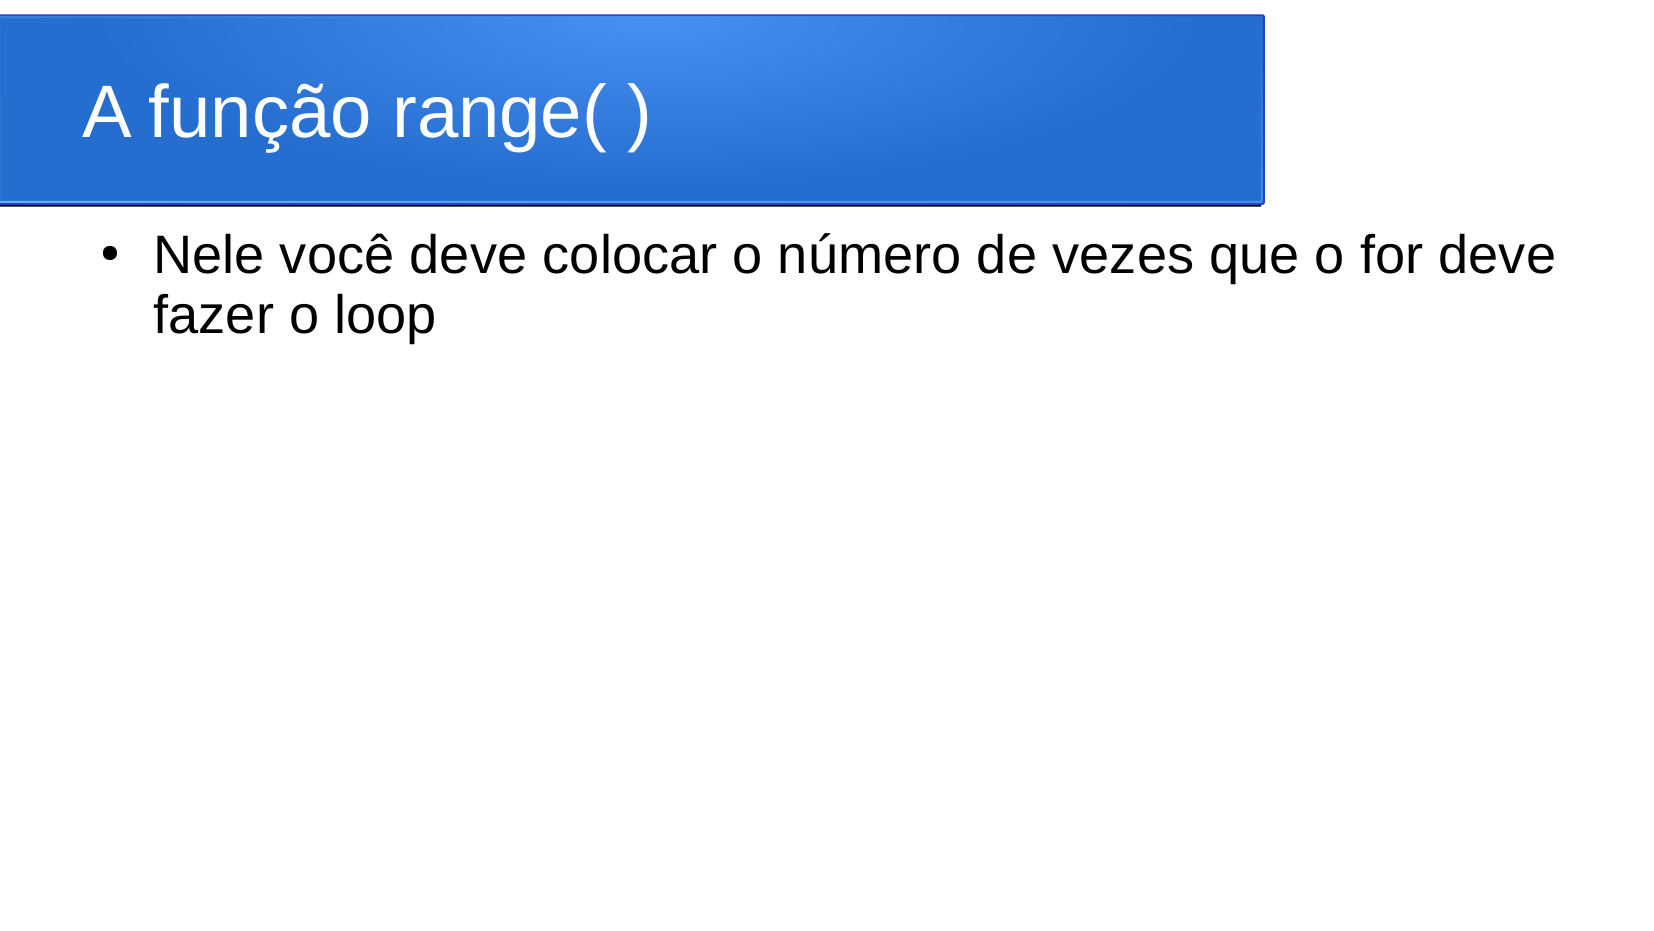

# A função range( )
Nele você deve colocar o número de vezes que o for deve fazer o loop